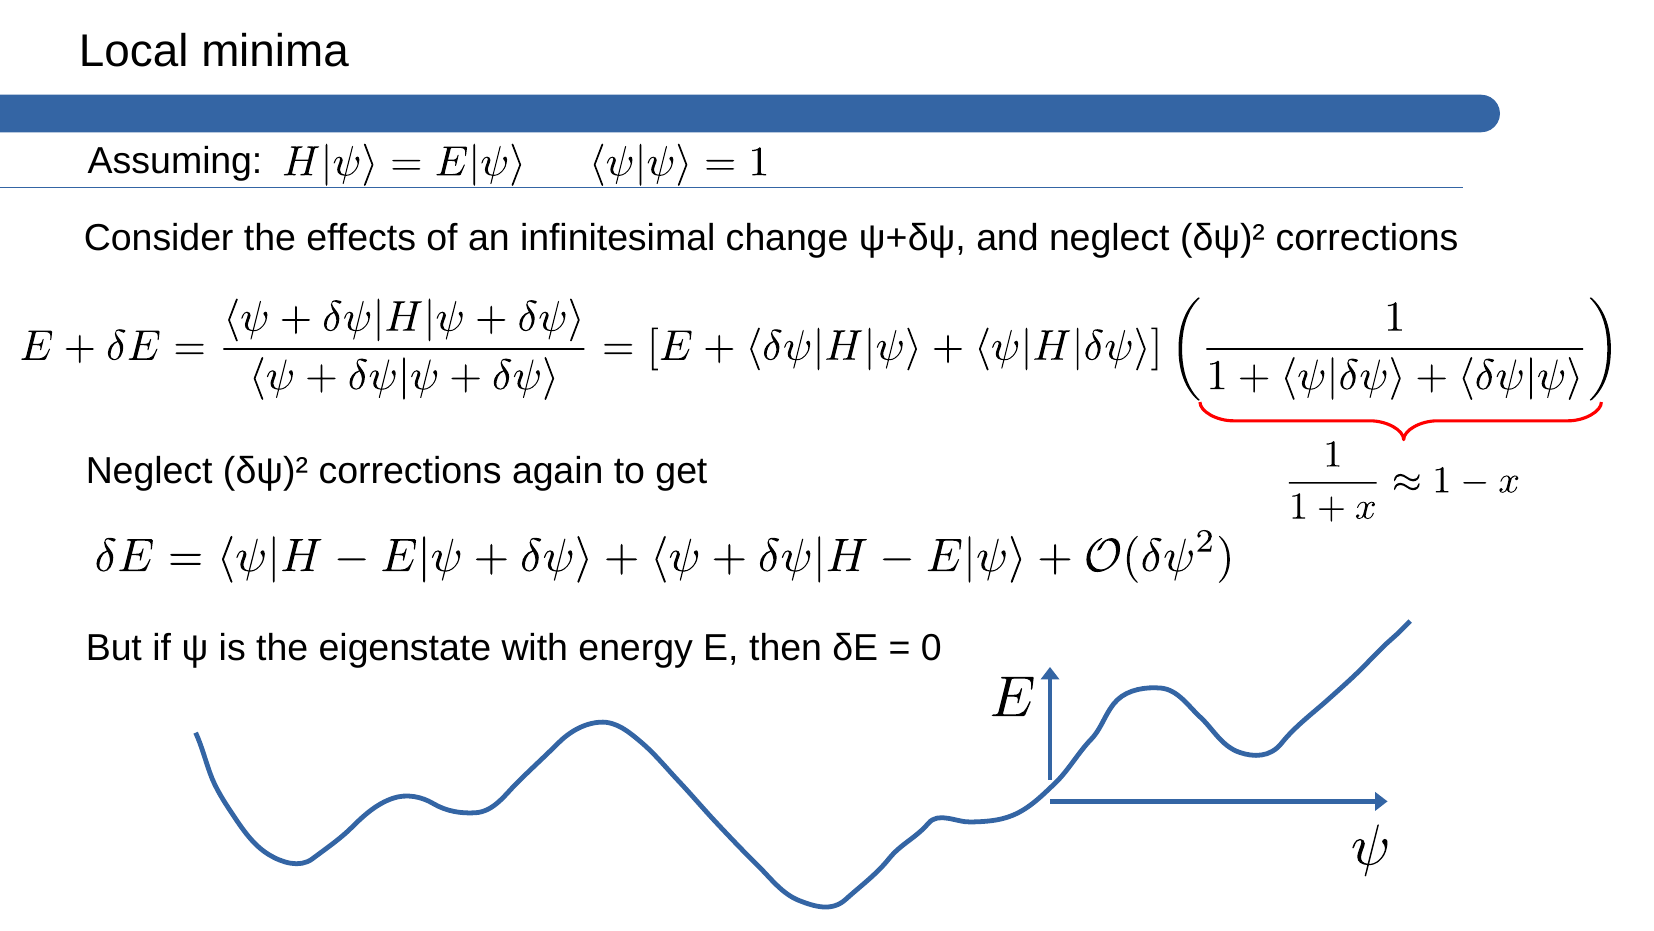

# Local minima
Assuming:
Consider the effects of an infinitesimal change ψ+δψ, and neglect (δψ)² corrections
Neglect (δψ)² corrections again to get
But if ψ is the eigenstate with energy E, then δE = 0